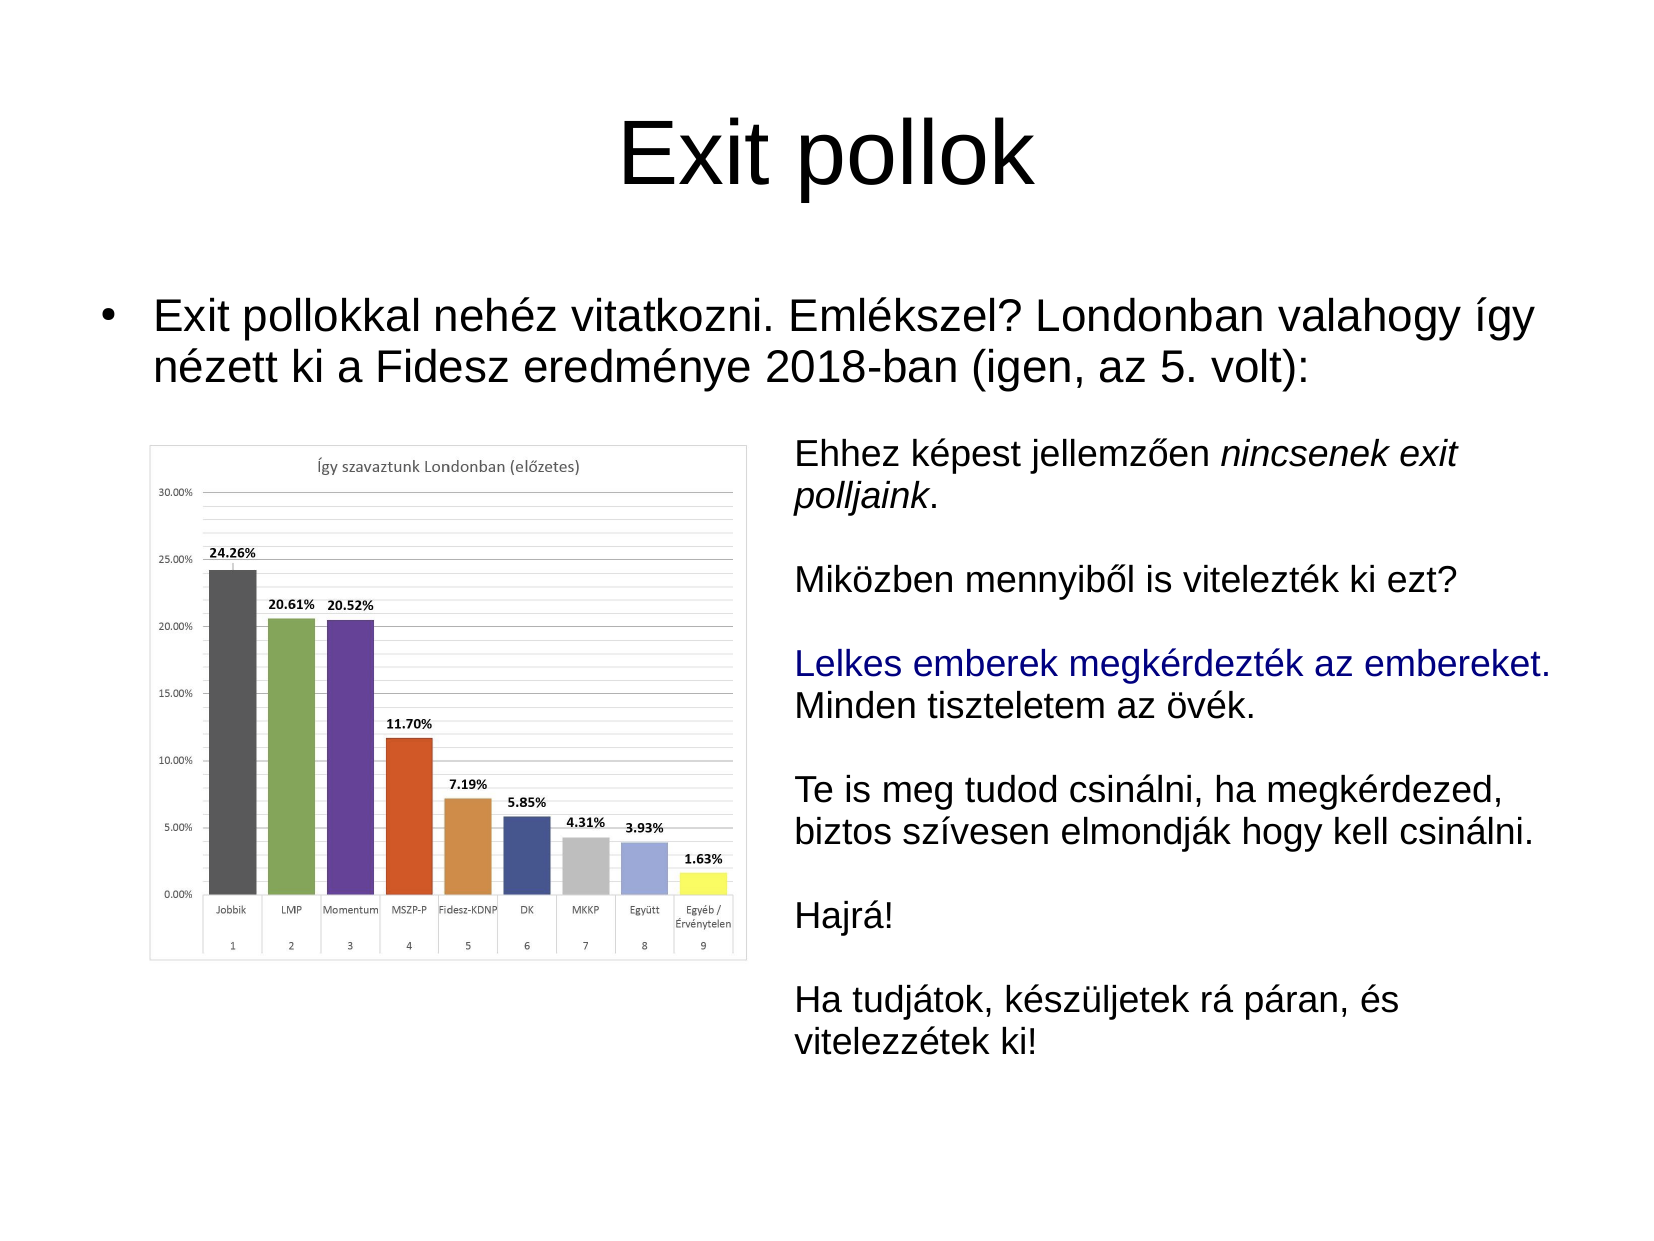

# Exit pollok
Exit pollokkal nehéz vitatkozni. Emlékszel? Londonban valahogy így nézett ki a Fidesz eredménye 2018-ban (igen, az 5. volt):
Ehhez képest jellemzően nincsenek exit polljaink.
Miközben mennyiből is vitelezték ki ezt?
Lelkes emberek megkérdezték az embereket.
Minden tiszteletem az övék.
Te is meg tudod csinálni, ha megkérdezed, biztos szívesen elmondják hogy kell csinálni.
Hajrá!
Ha tudjátok, készüljetek rá páran, és vitelezzétek ki!